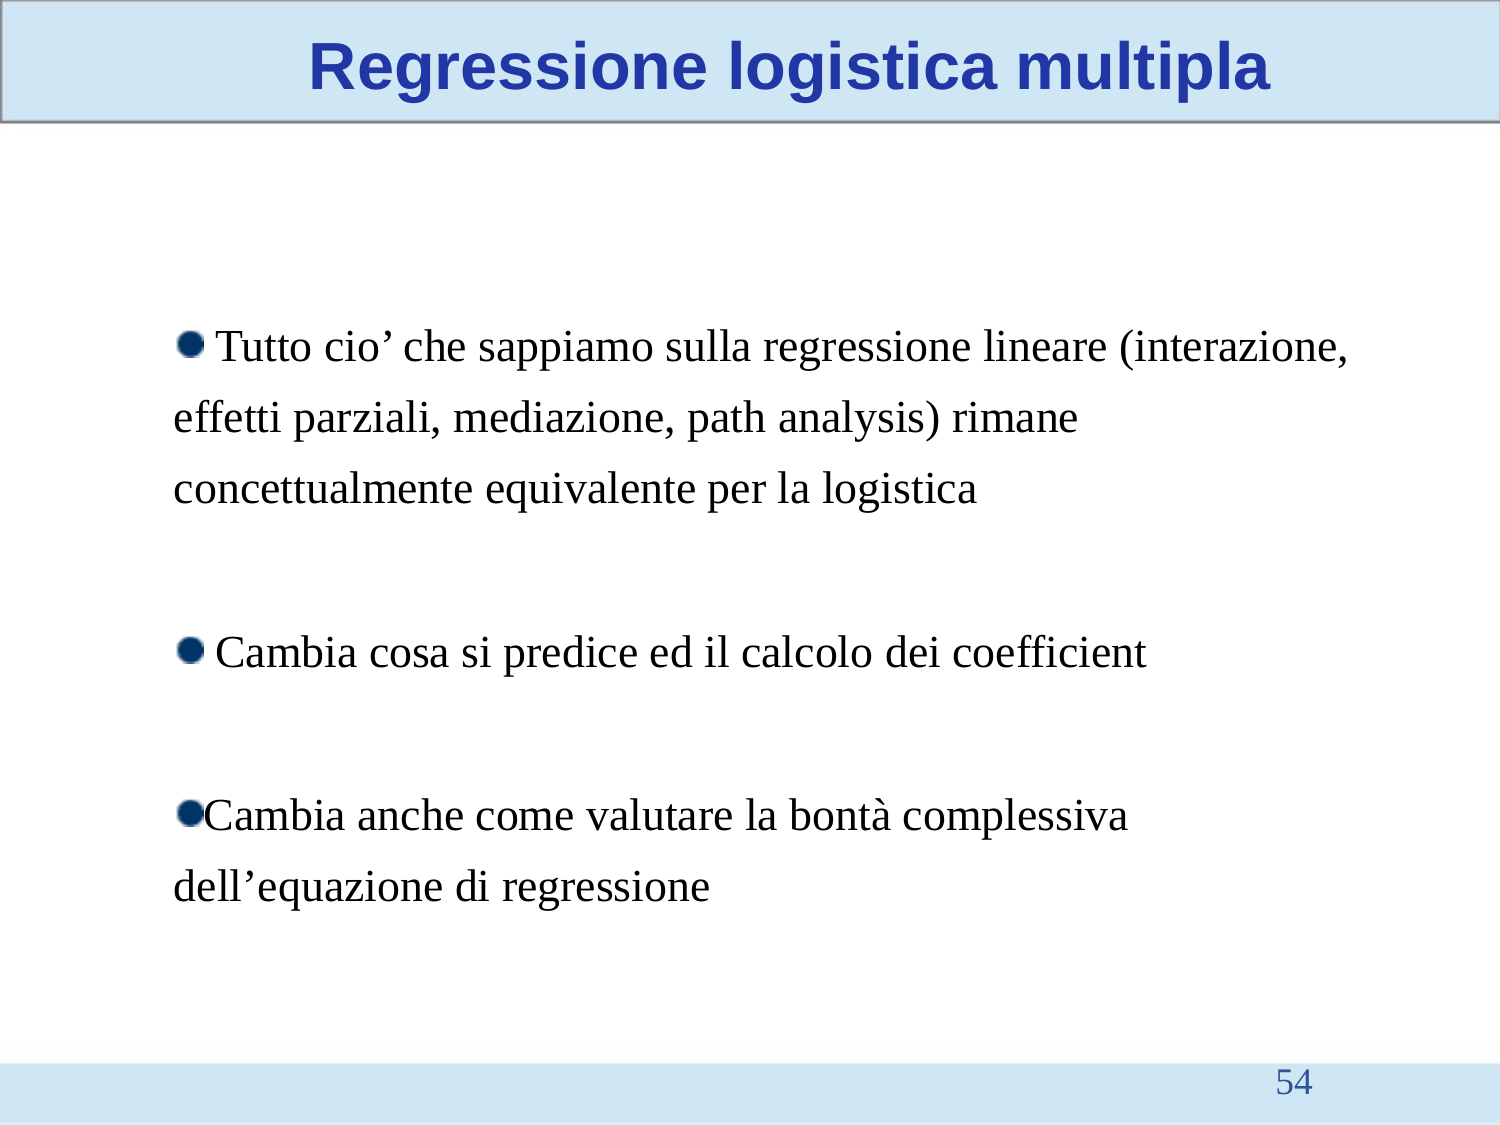

# Regressione logistica multipla
 Tutto cio’ che sappiamo sulla regressione lineare (interazione, effetti parziali, mediazione, path analysis) rimane concettualmente equivalente per la logistica
 Cambia cosa si predice ed il calcolo dei coefficient
Cambia anche come valutare la bontà complessiva dell’equazione di regressione